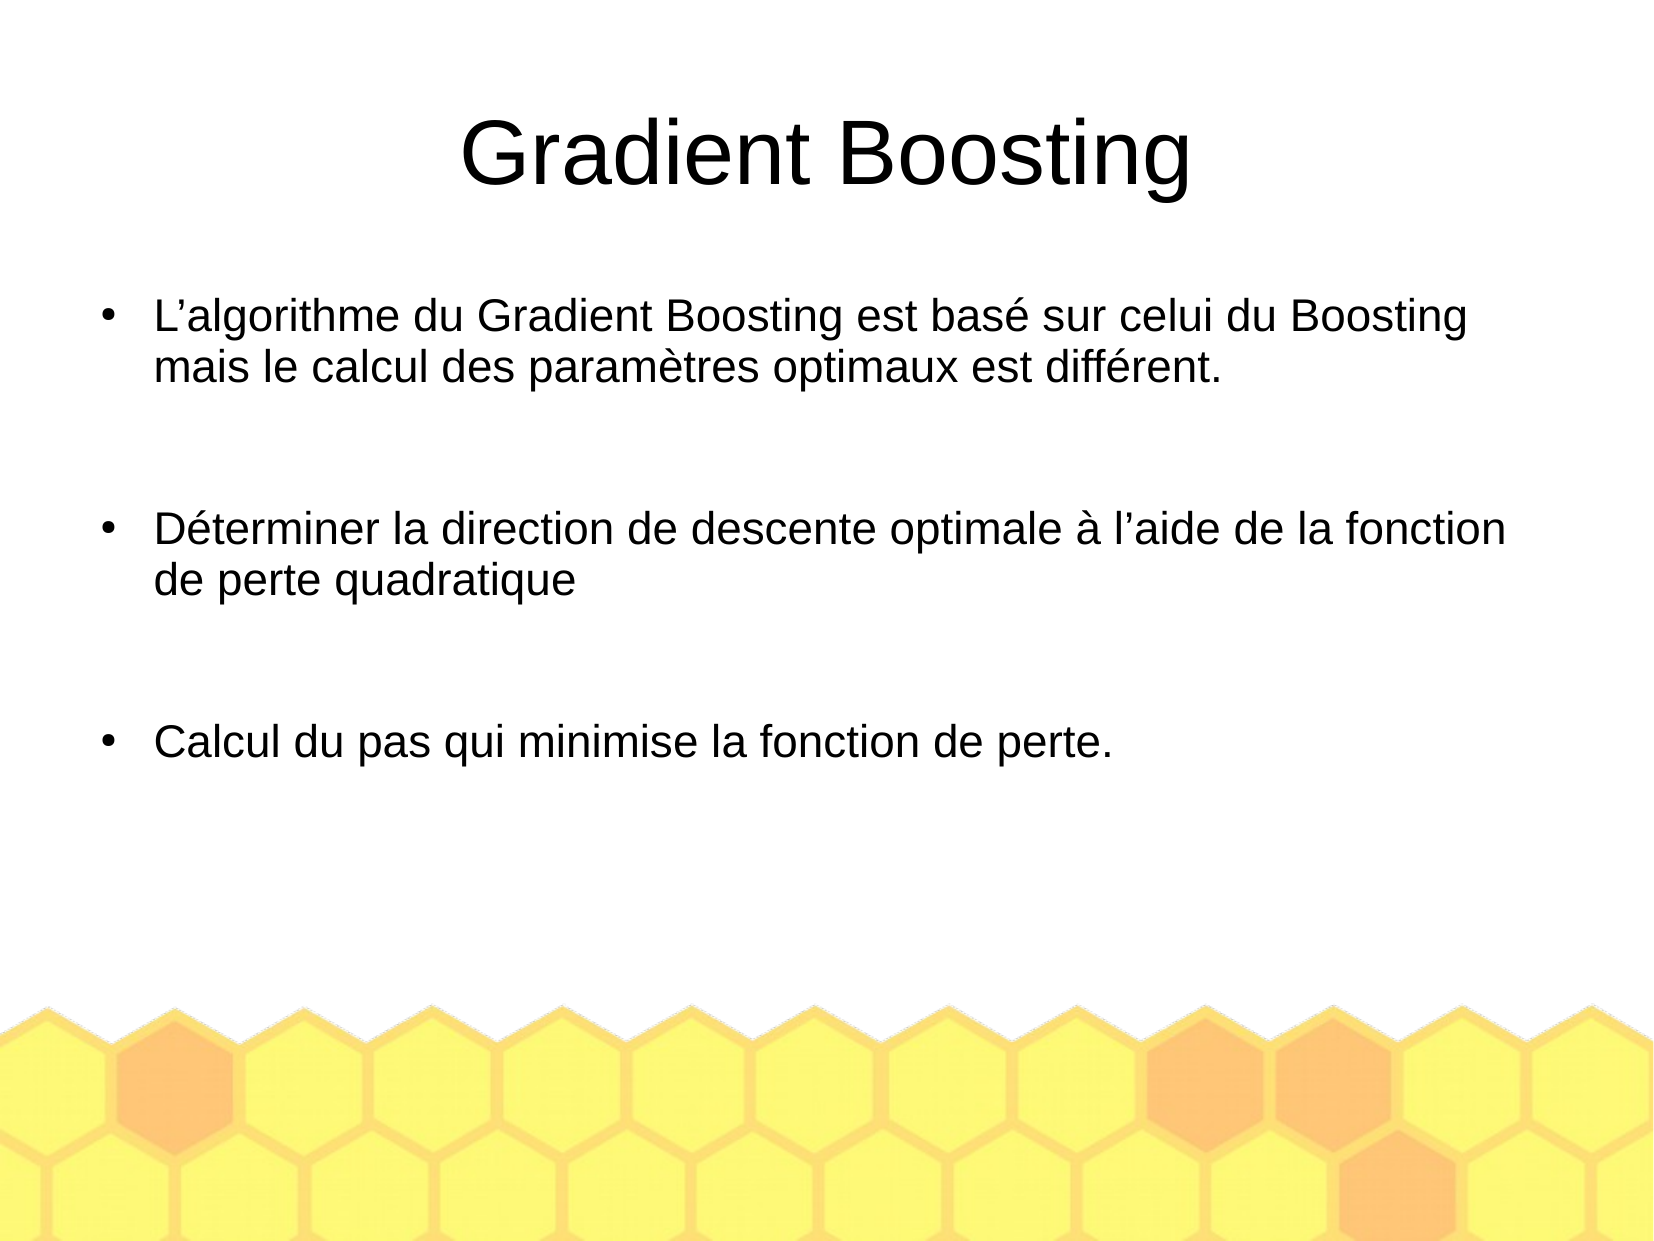

# Gradient Boosting
L’algorithme du Gradient Boosting est basé sur celui du Boosting mais le calcul des paramètres optimaux est différent.
Déterminer la direction de descente optimale à l’aide de la fonction de perte quadratique
Calcul du pas qui minimise la fonction de perte.